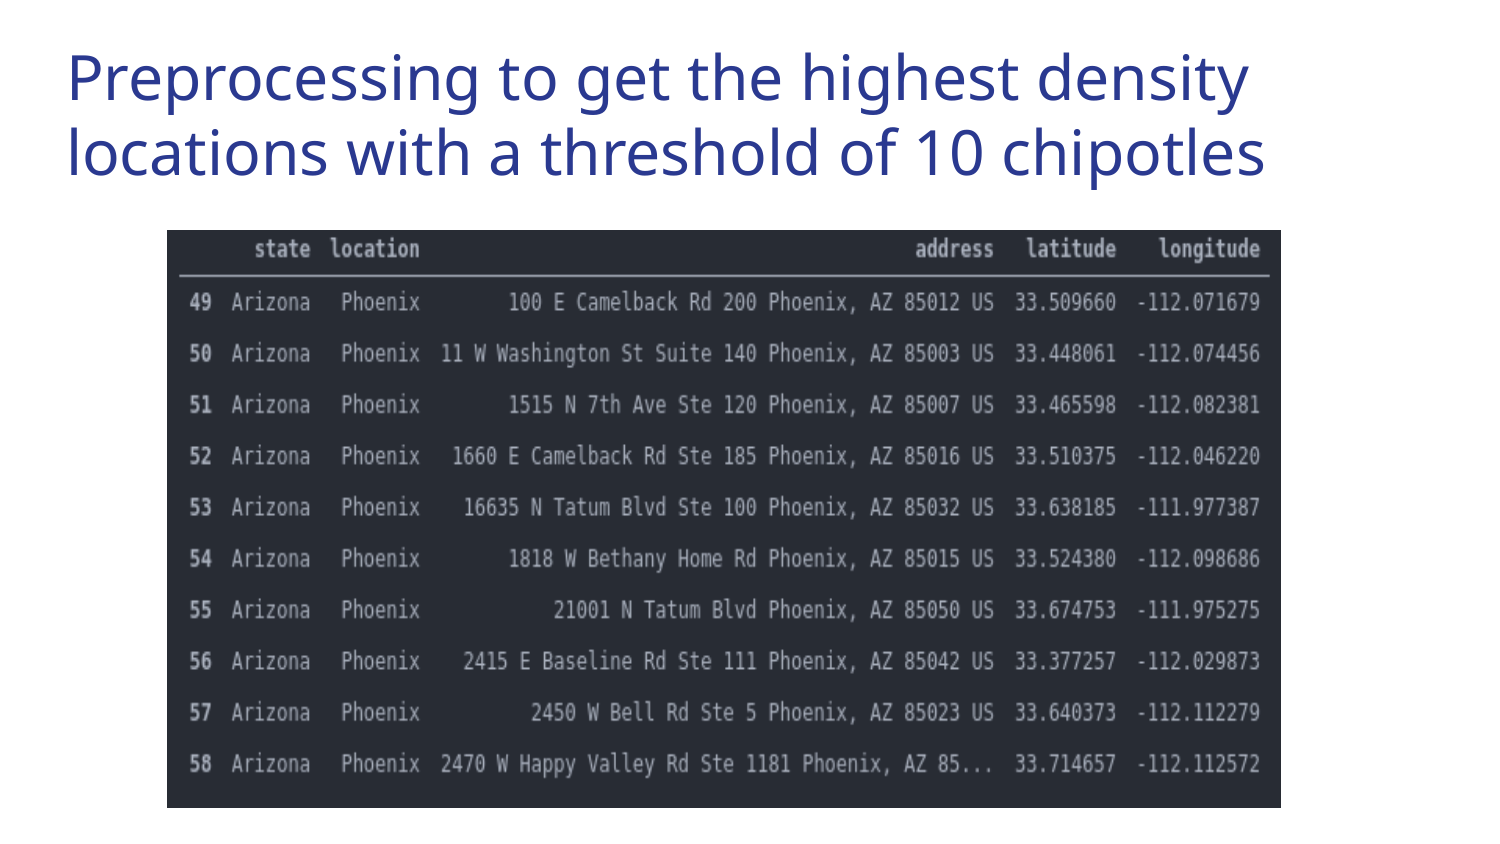

# Preprocessing to get the highest density locations with a threshold of 10 chipotles